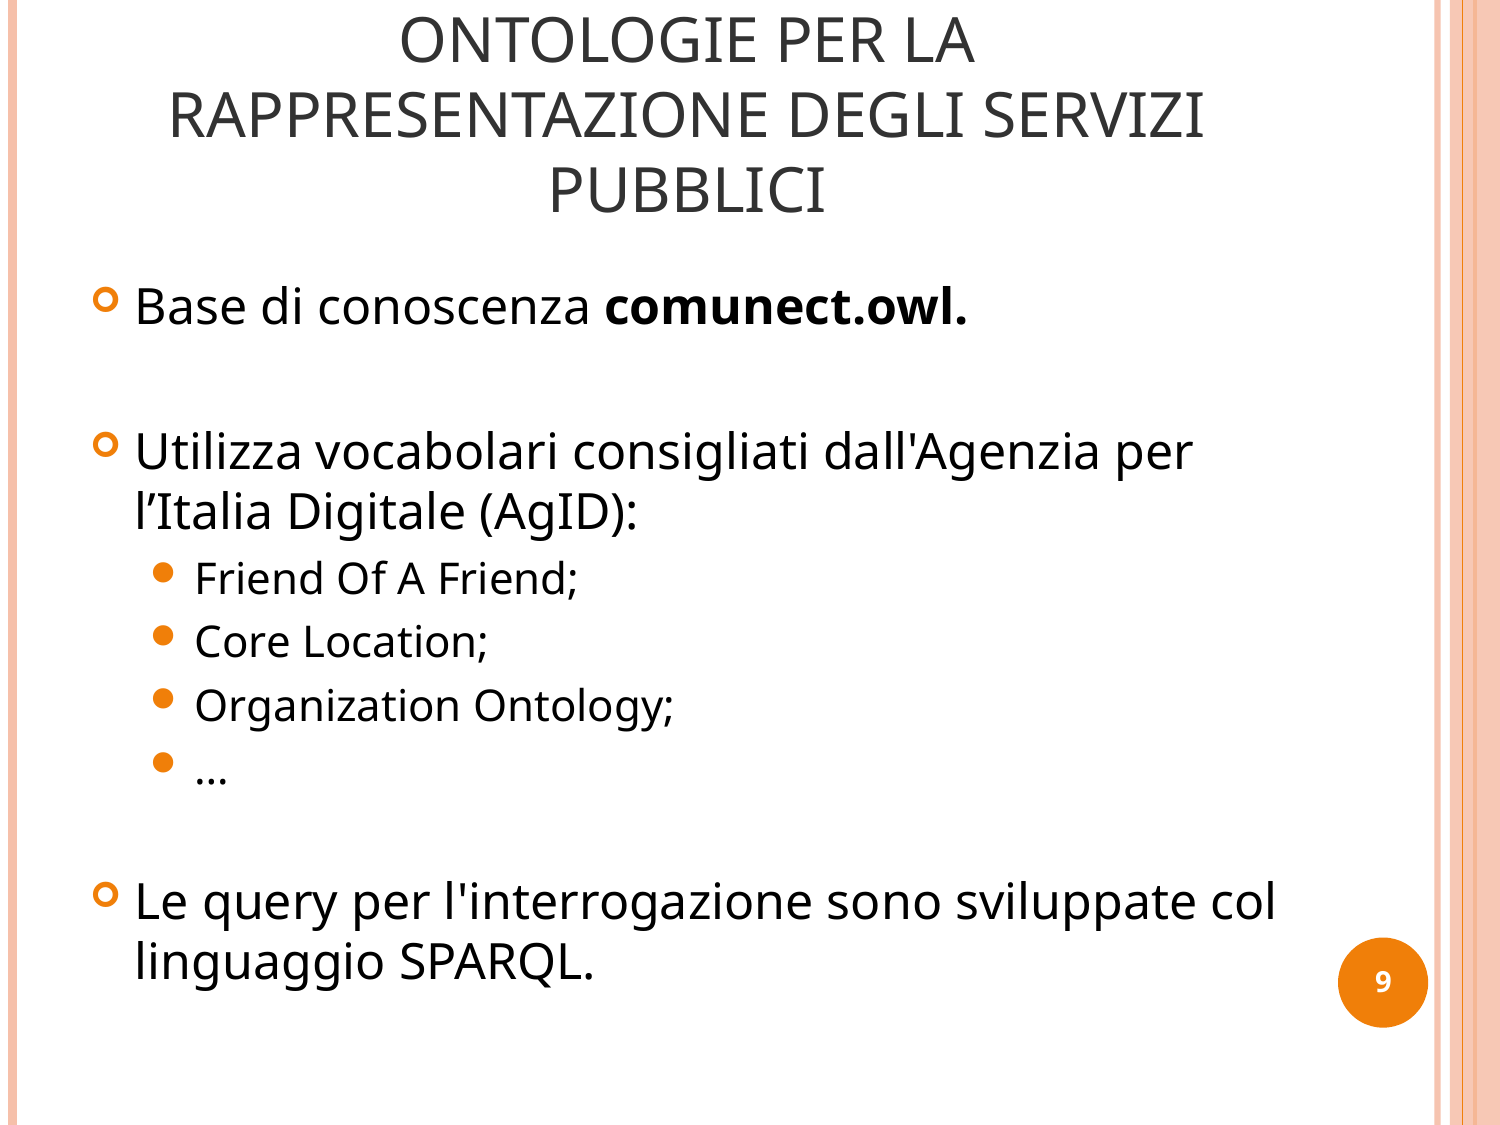

ONTOLOGIE PER LA RAPPRESENTAZIONE DEGLI SERVIZI PUBBLICI
# Base di conoscenza comunect.owl.
Utilizza vocabolari consigliati dall'Agenzia per l’Italia Digitale (AgID):
Friend Of A Friend;
Core Location;
Organization Ontology;
…
Le query per l'interrogazione sono sviluppate col linguaggio SPARQL.